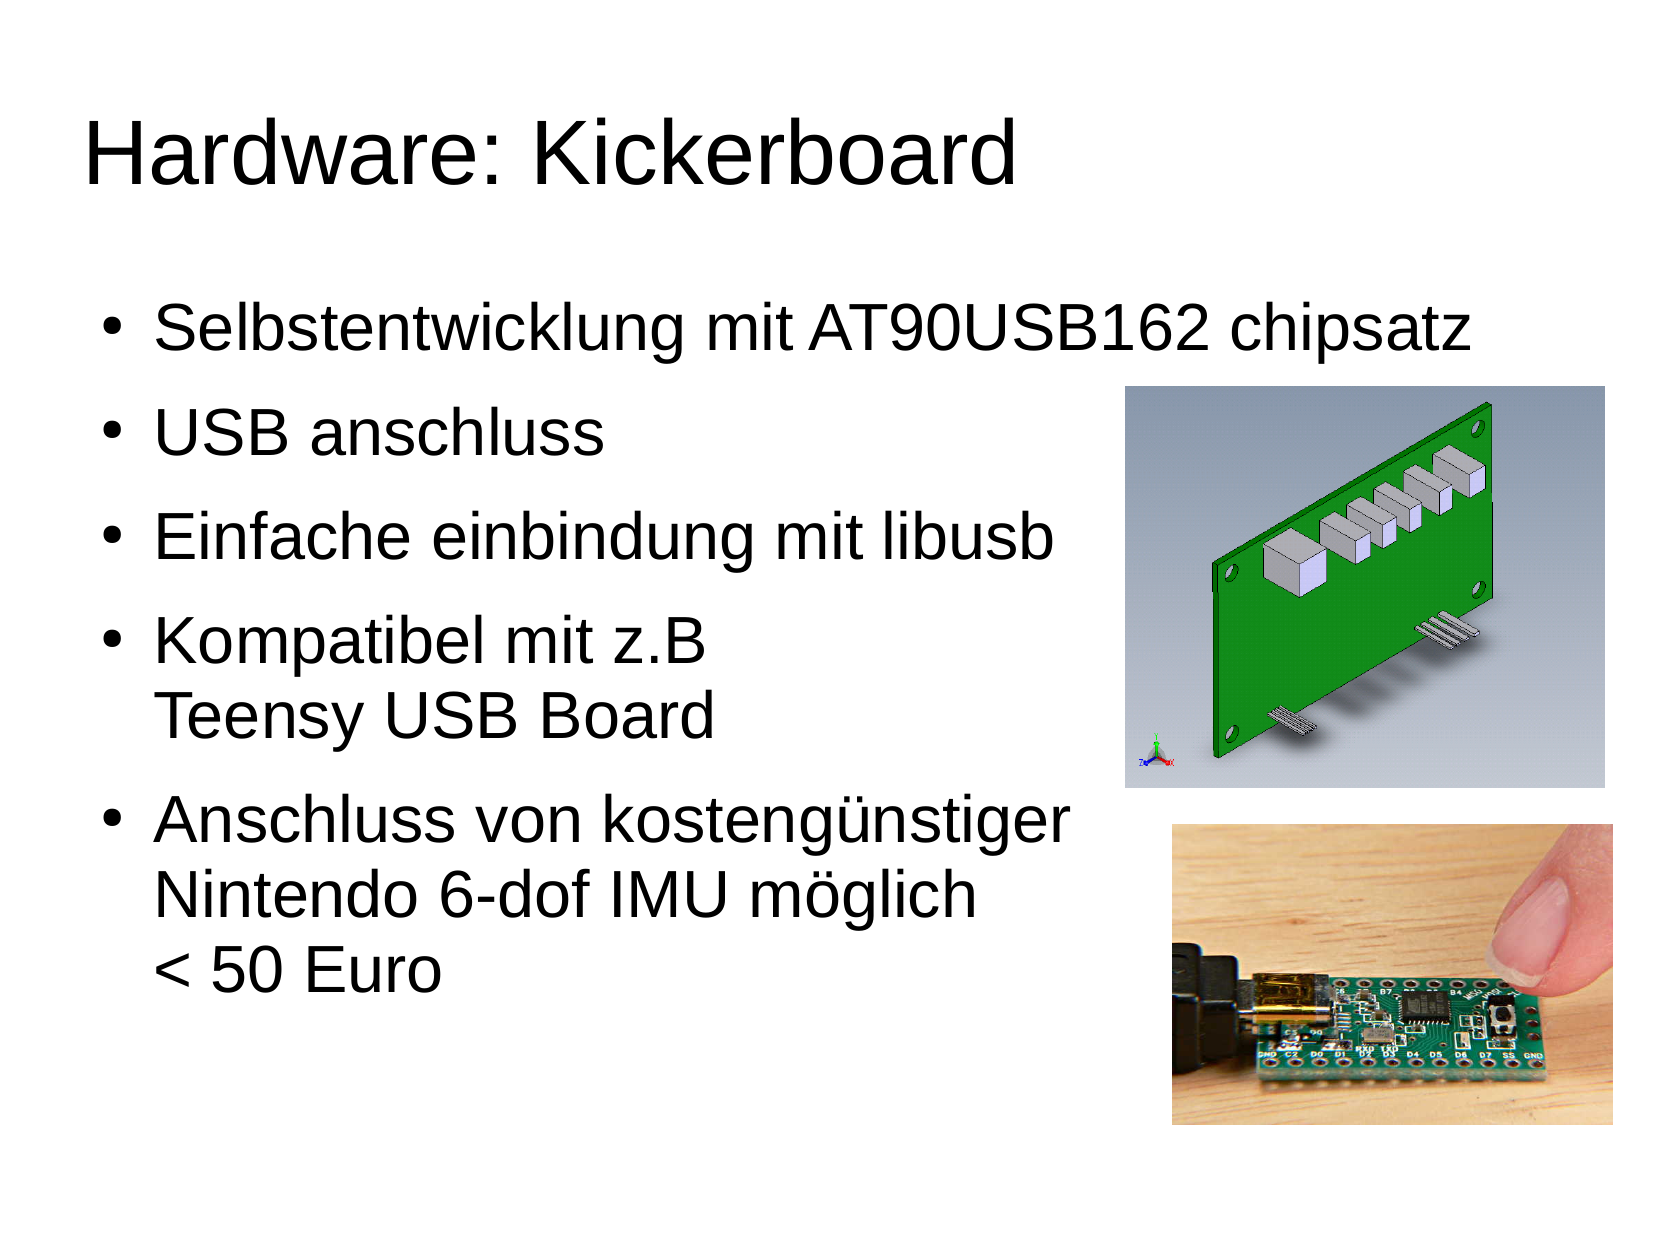

# Hardware: Kickerboard
Selbstentwicklung mit AT90USB162 chipsatz
USB anschluss
Einfache einbindung mit libusb
Kompatibel mit z.B
Teensy USB Board
Anschluss von kostengünstiger
Nintendo 6-dof IMU möglich
< 50 Euro